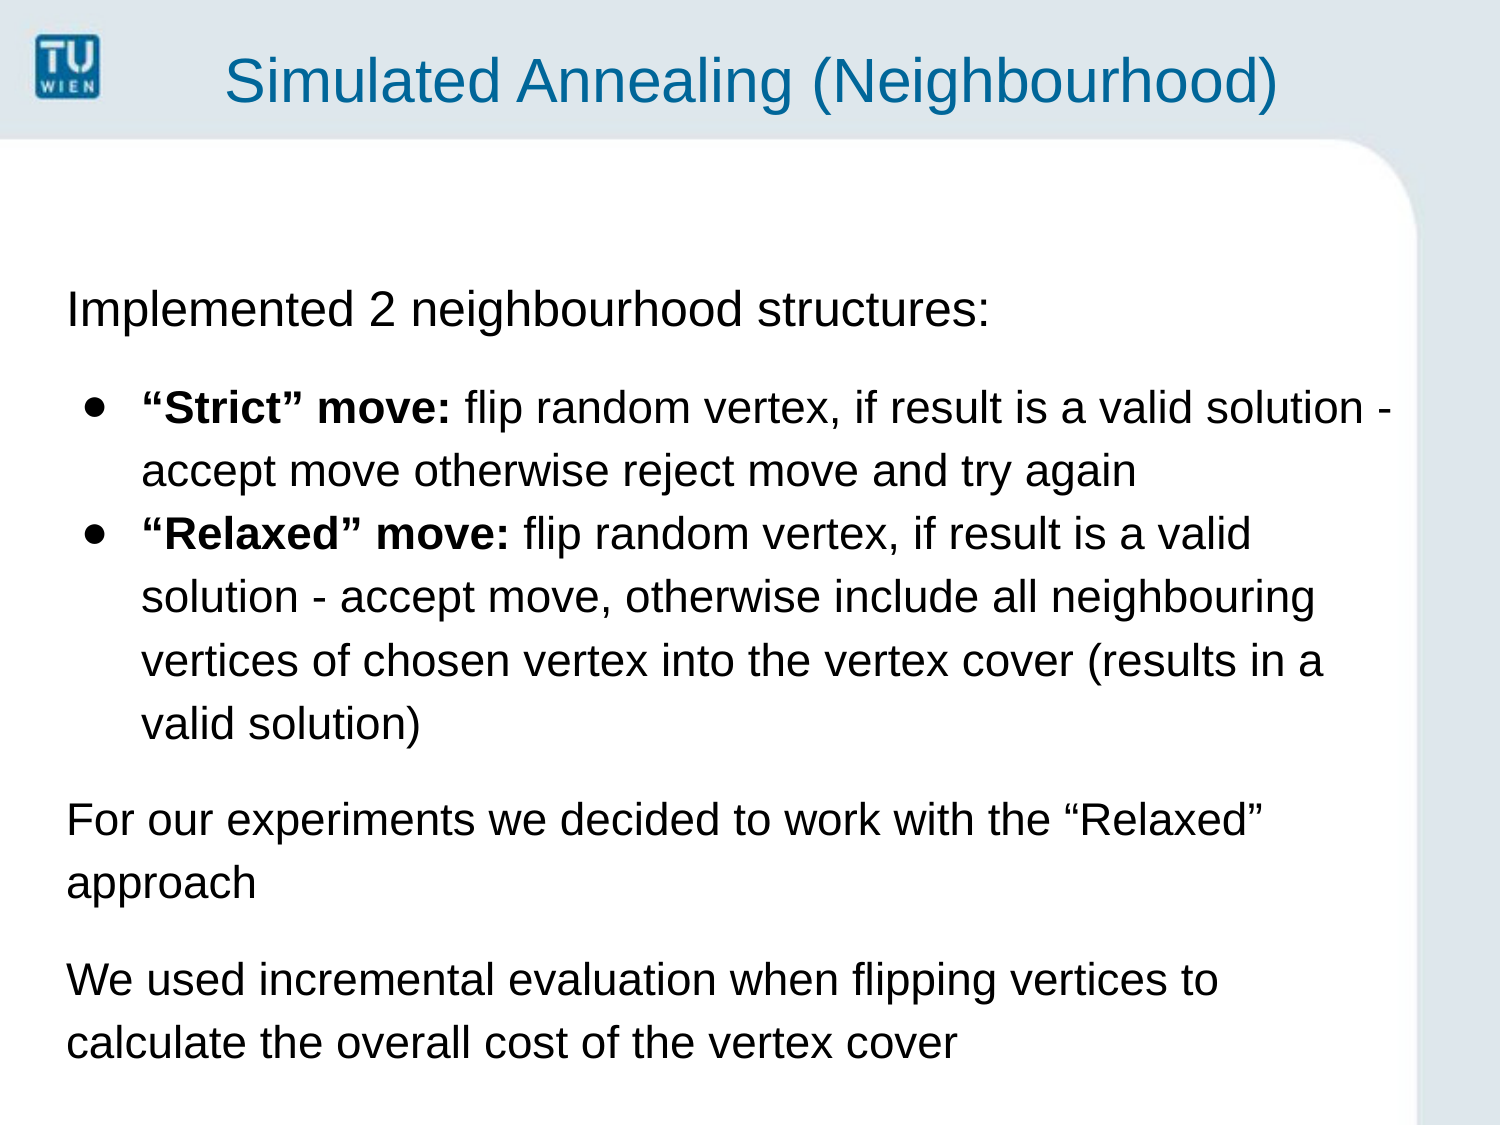

Simulated Annealing (Neighbourhood)
# Implemented 2 neighbourhood structures:
“Strict” move: flip random vertex, if result is a valid solution - accept move otherwise reject move and try again
“Relaxed” move: flip random vertex, if result is a valid solution - accept move, otherwise include all neighbouring vertices of chosen vertex into the vertex cover (results in a valid solution)
For our experiments we decided to work with the “Relaxed” approach
We used incremental evaluation when flipping vertices to calculate the overall cost of the vertex cover